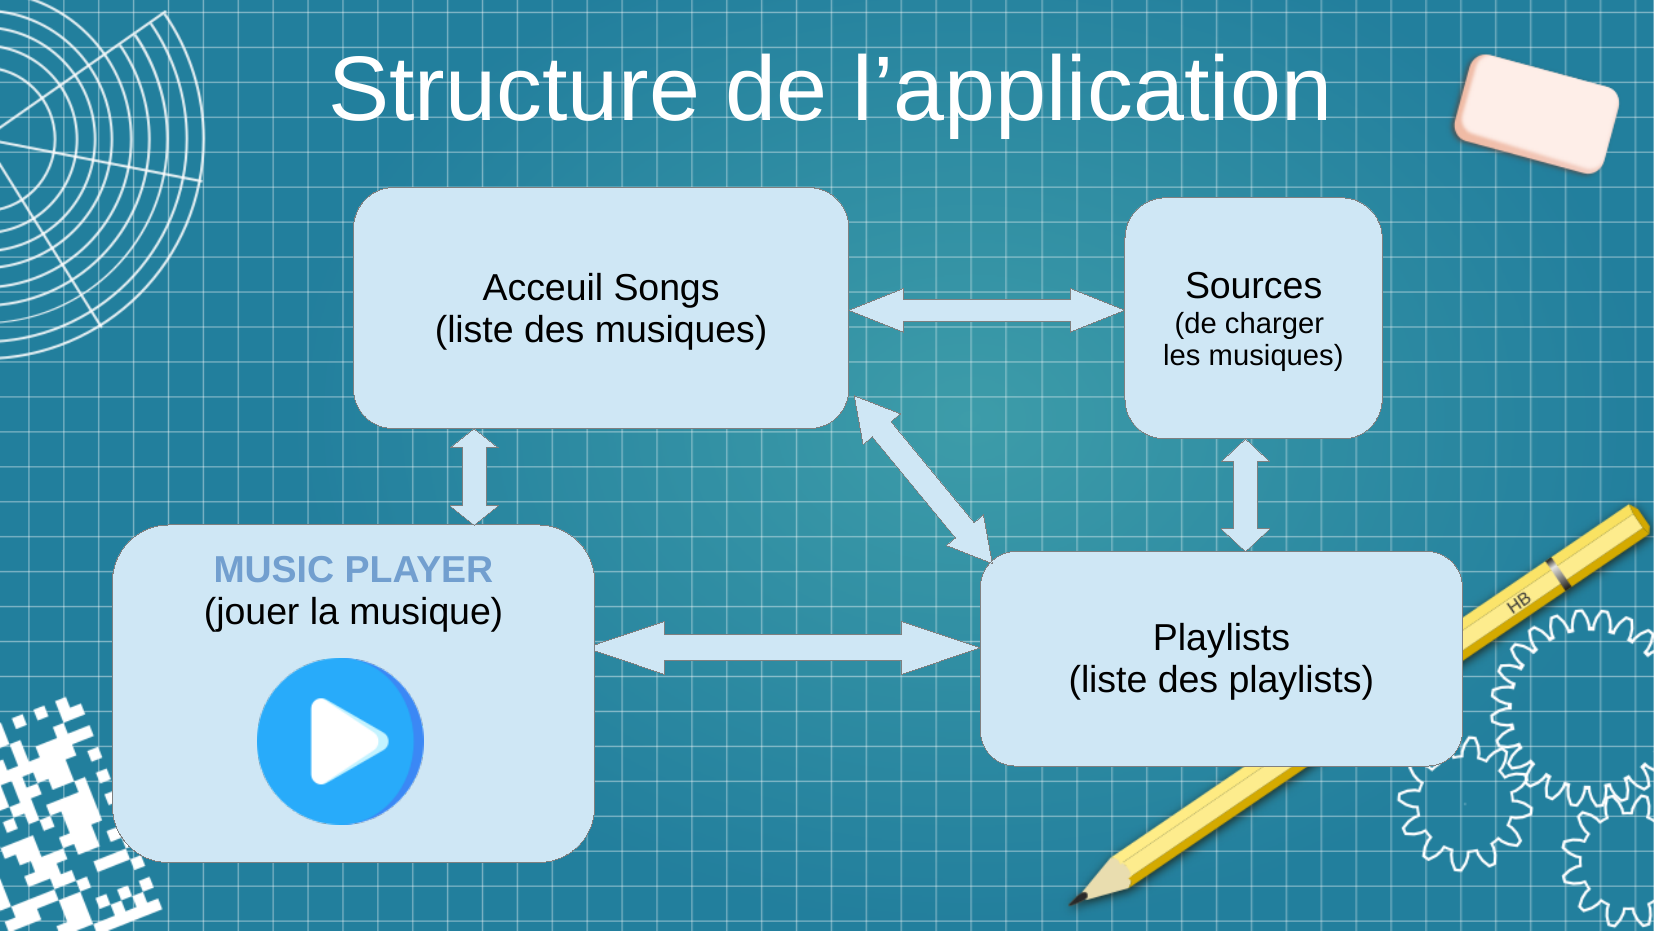

# Structure de l’application
Acceuil Songs
(liste des musiques)
Sources
(de charger
les musiques)
MUSIC PLAYER
(jouer la musique)
Playlists
(liste des playlists)